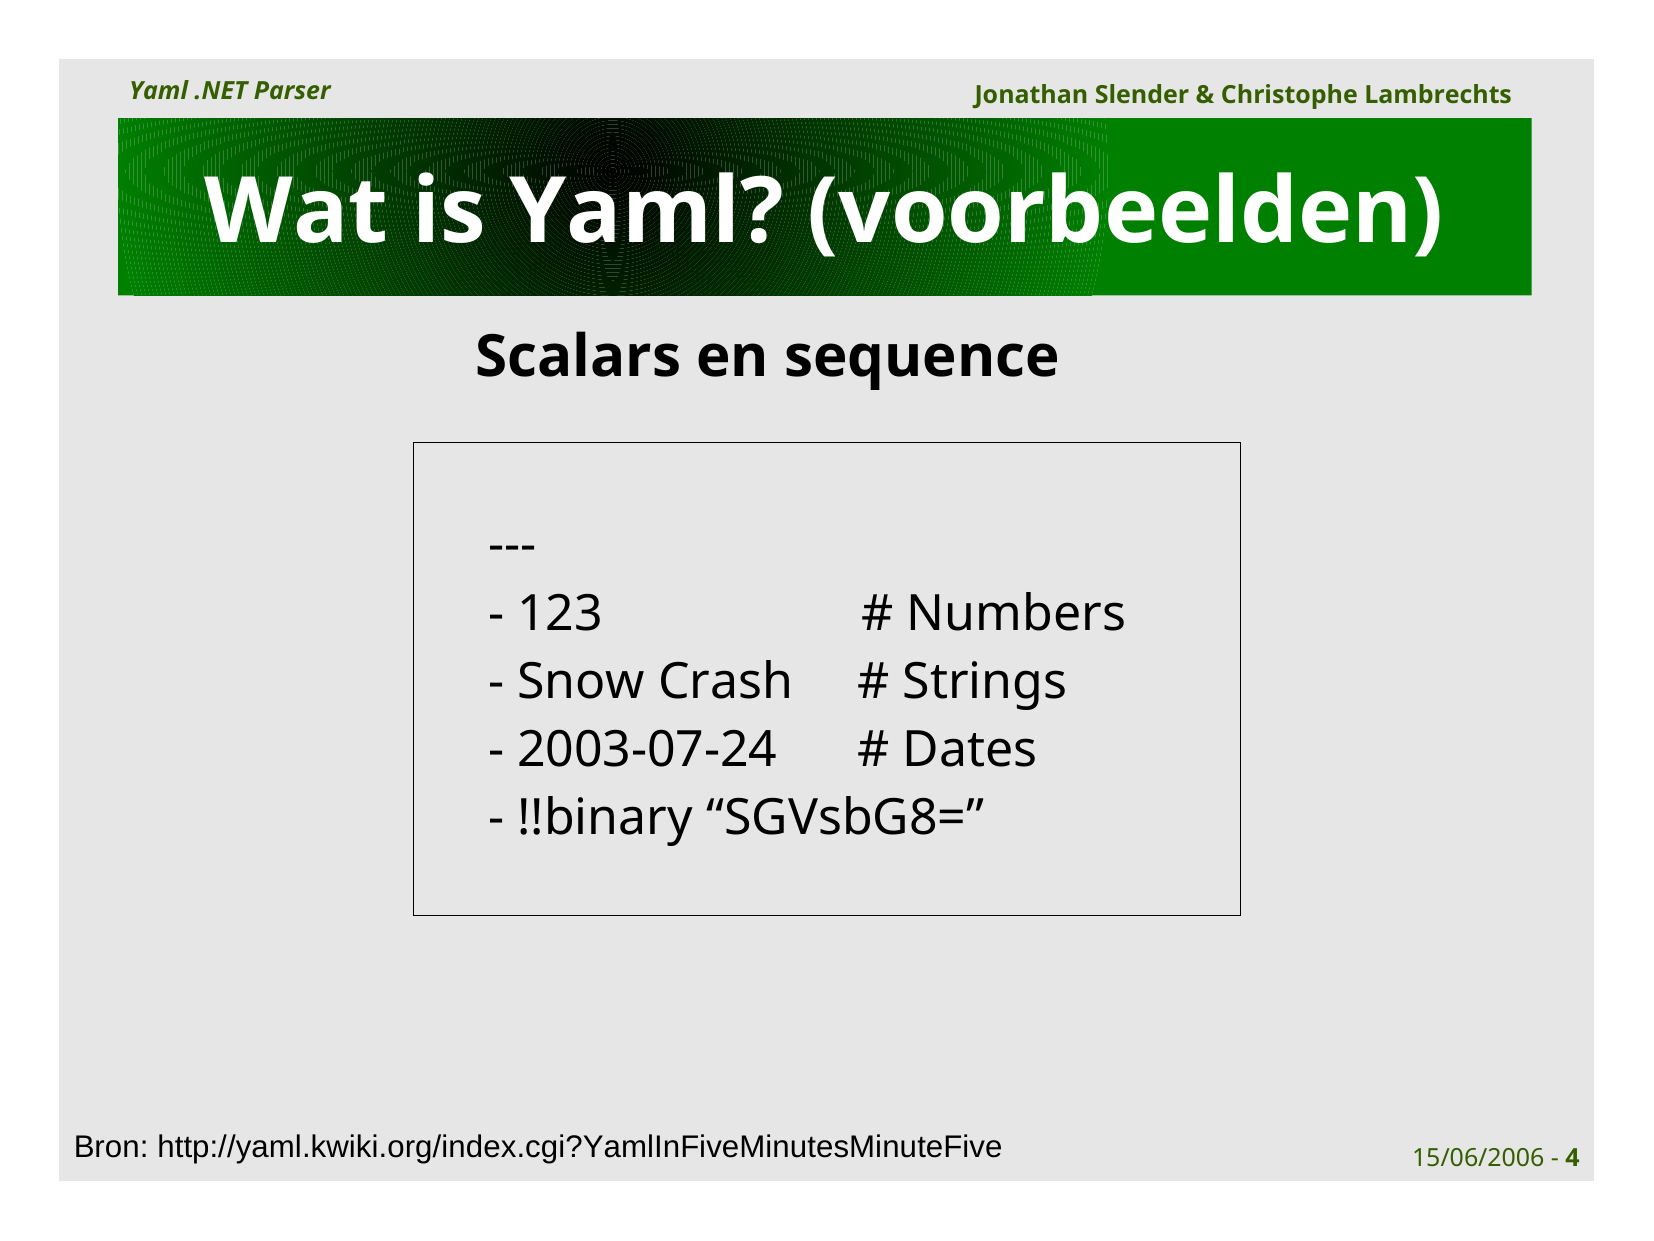

# Wat is Yaml? (voorbeelden)
Scalars en sequence
---
- 123			 # Numbers
- Snow Crash	# Strings
- 2003-07-24 	# Dates
- !!binary “SGVsbG8=”
Bron: http://yaml.kwiki.org/index.cgi?YamlInFiveMinutesMinuteFive